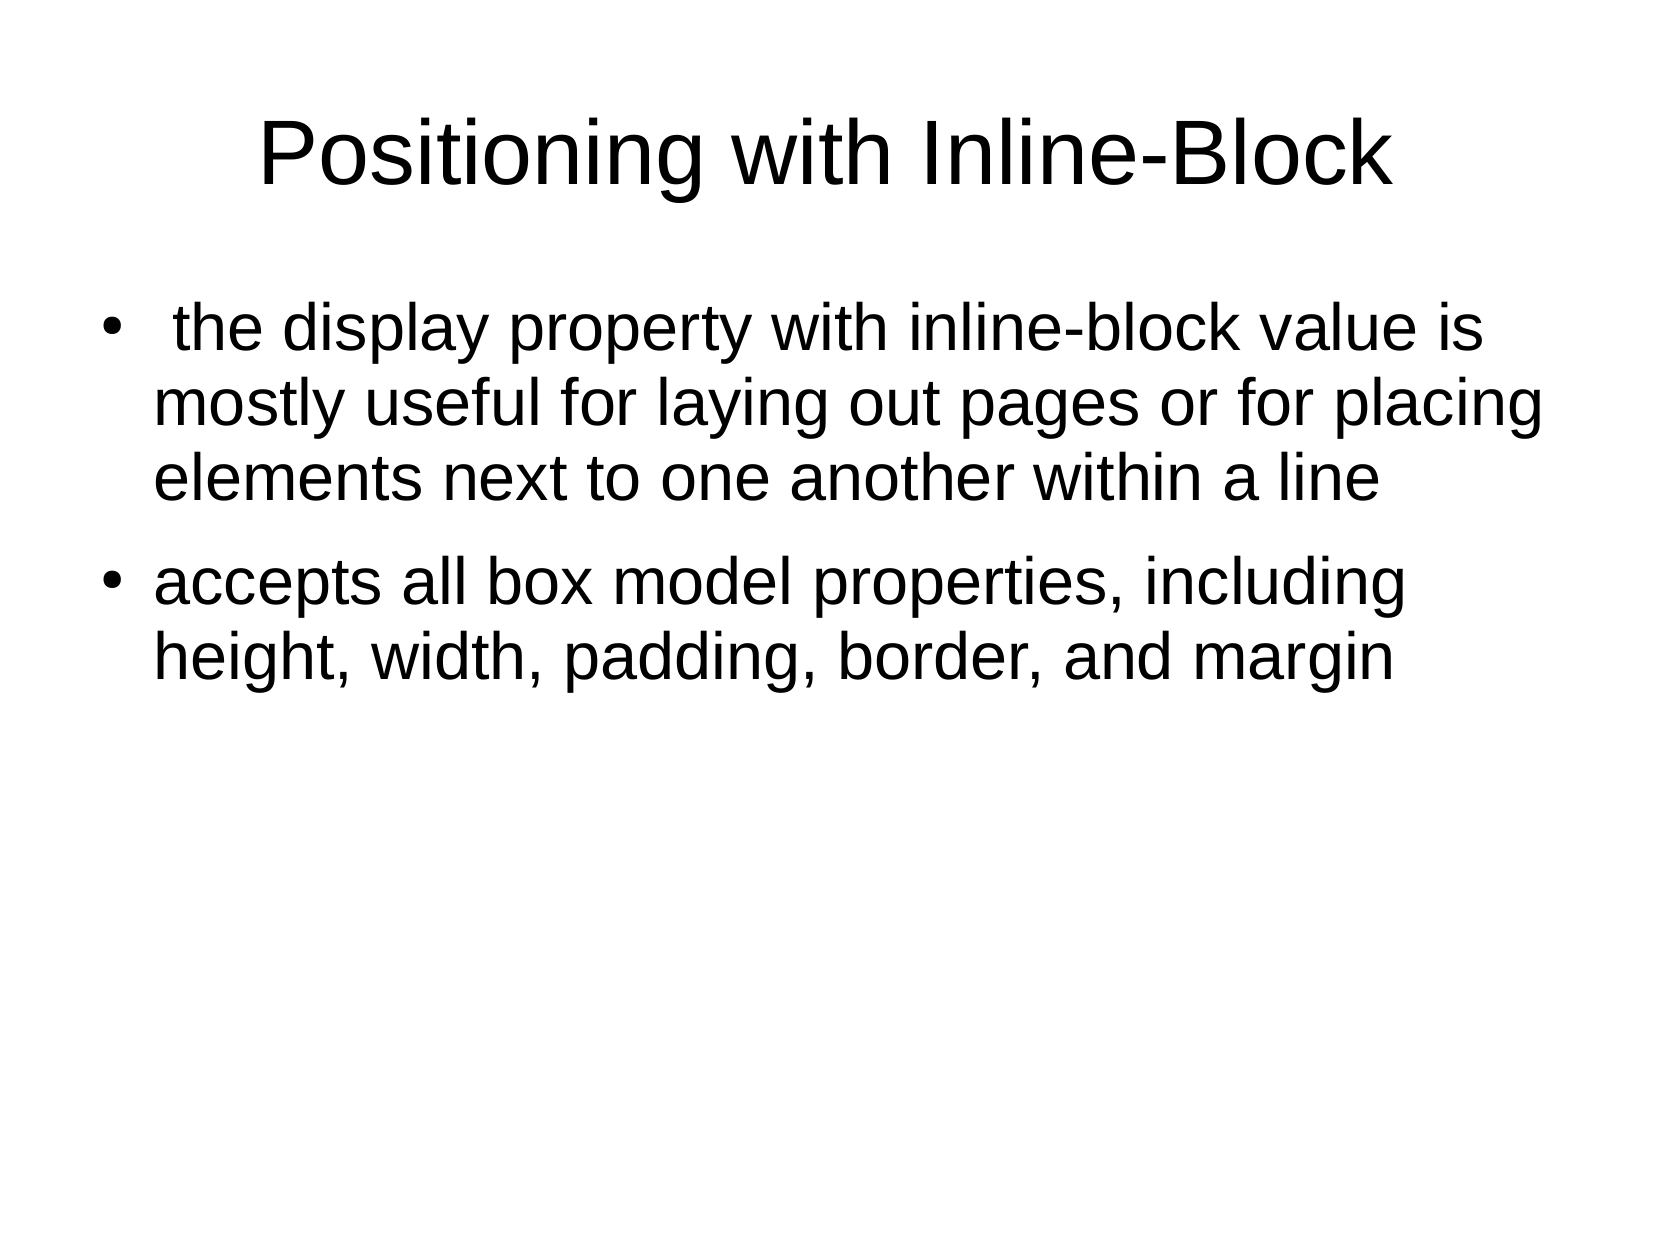

# Positioning with Inline-Block
 the display property with inline-block value is mostly useful for laying out pages or for placing elements next to one another within a line
accepts all box model properties, including height, width, padding, border, and margin